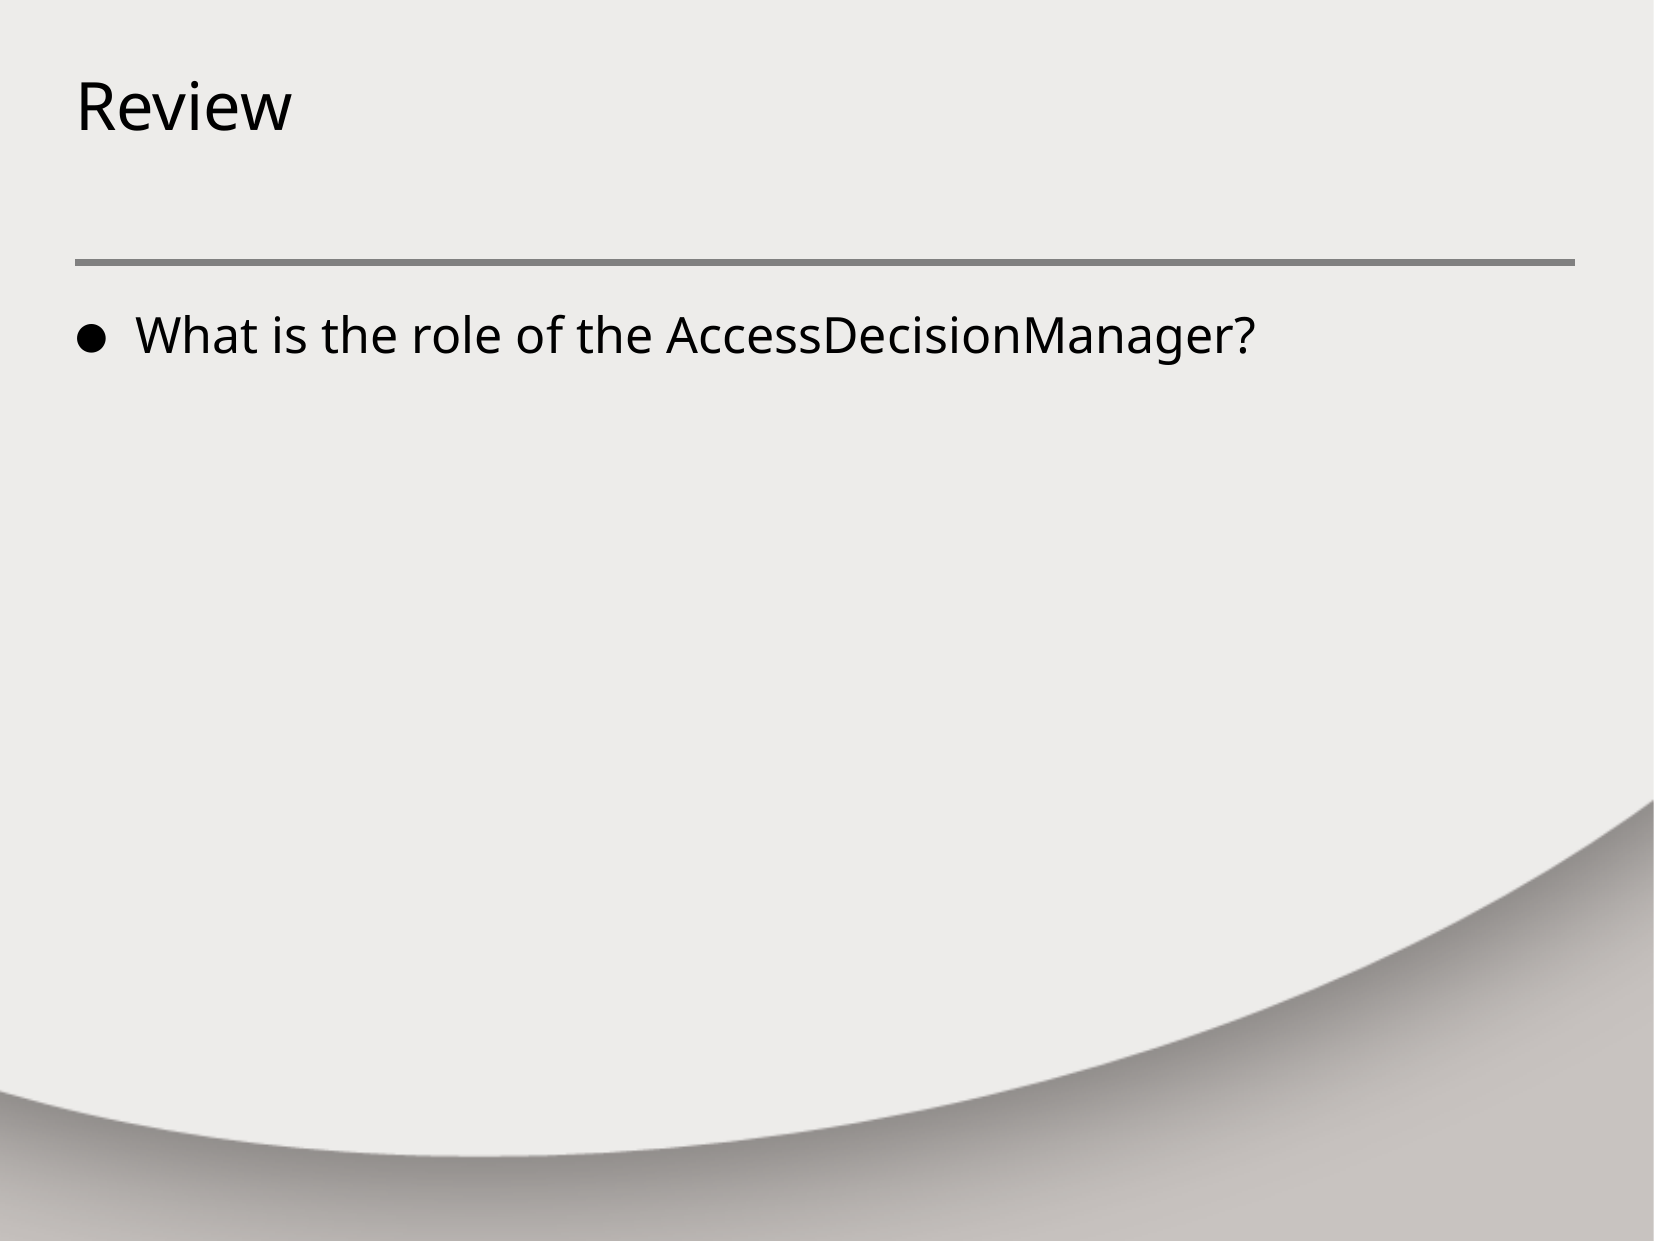

# Review
What is the role of the AccessDecisionManager?